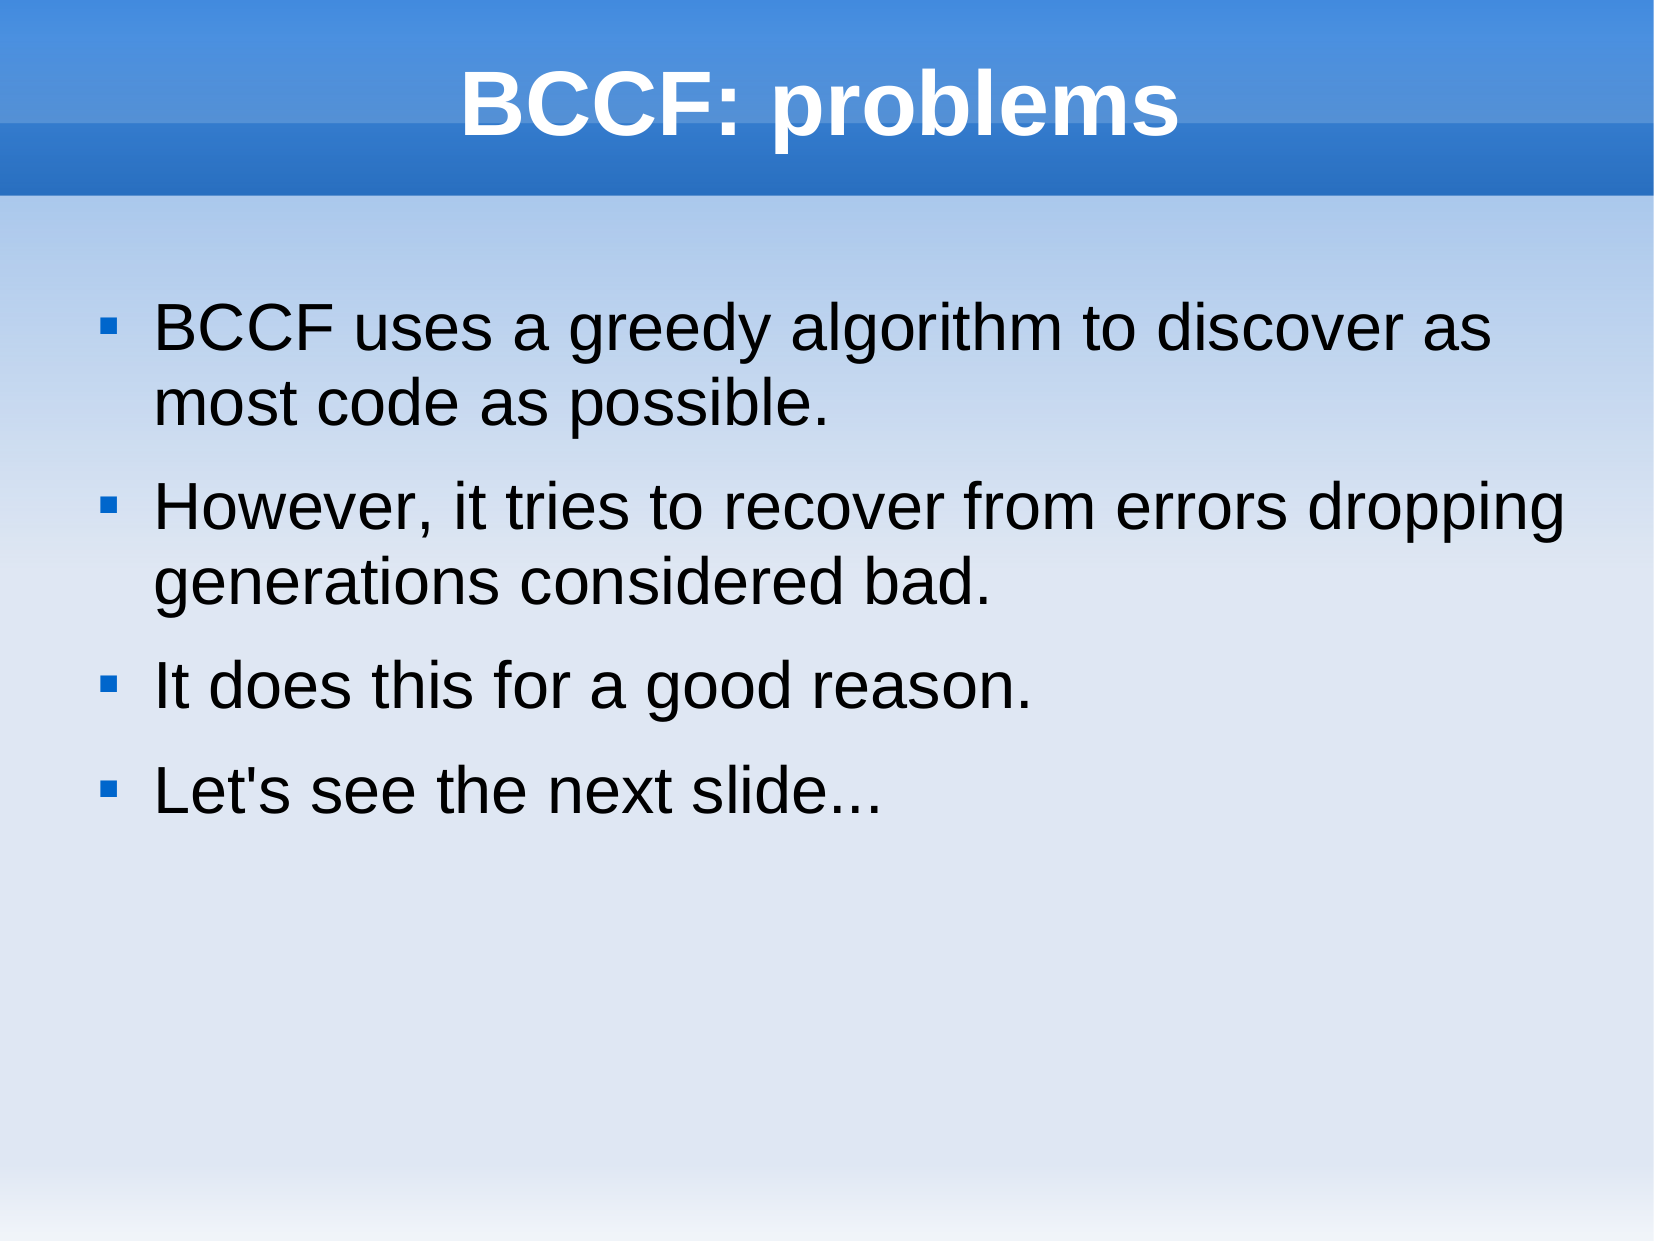

# BCCF: problems
BCCF uses a greedy algorithm to discover as most code as possible.
However, it tries to recover from errors dropping generations considered bad.
It does this for a good reason.
Let's see the next slide...